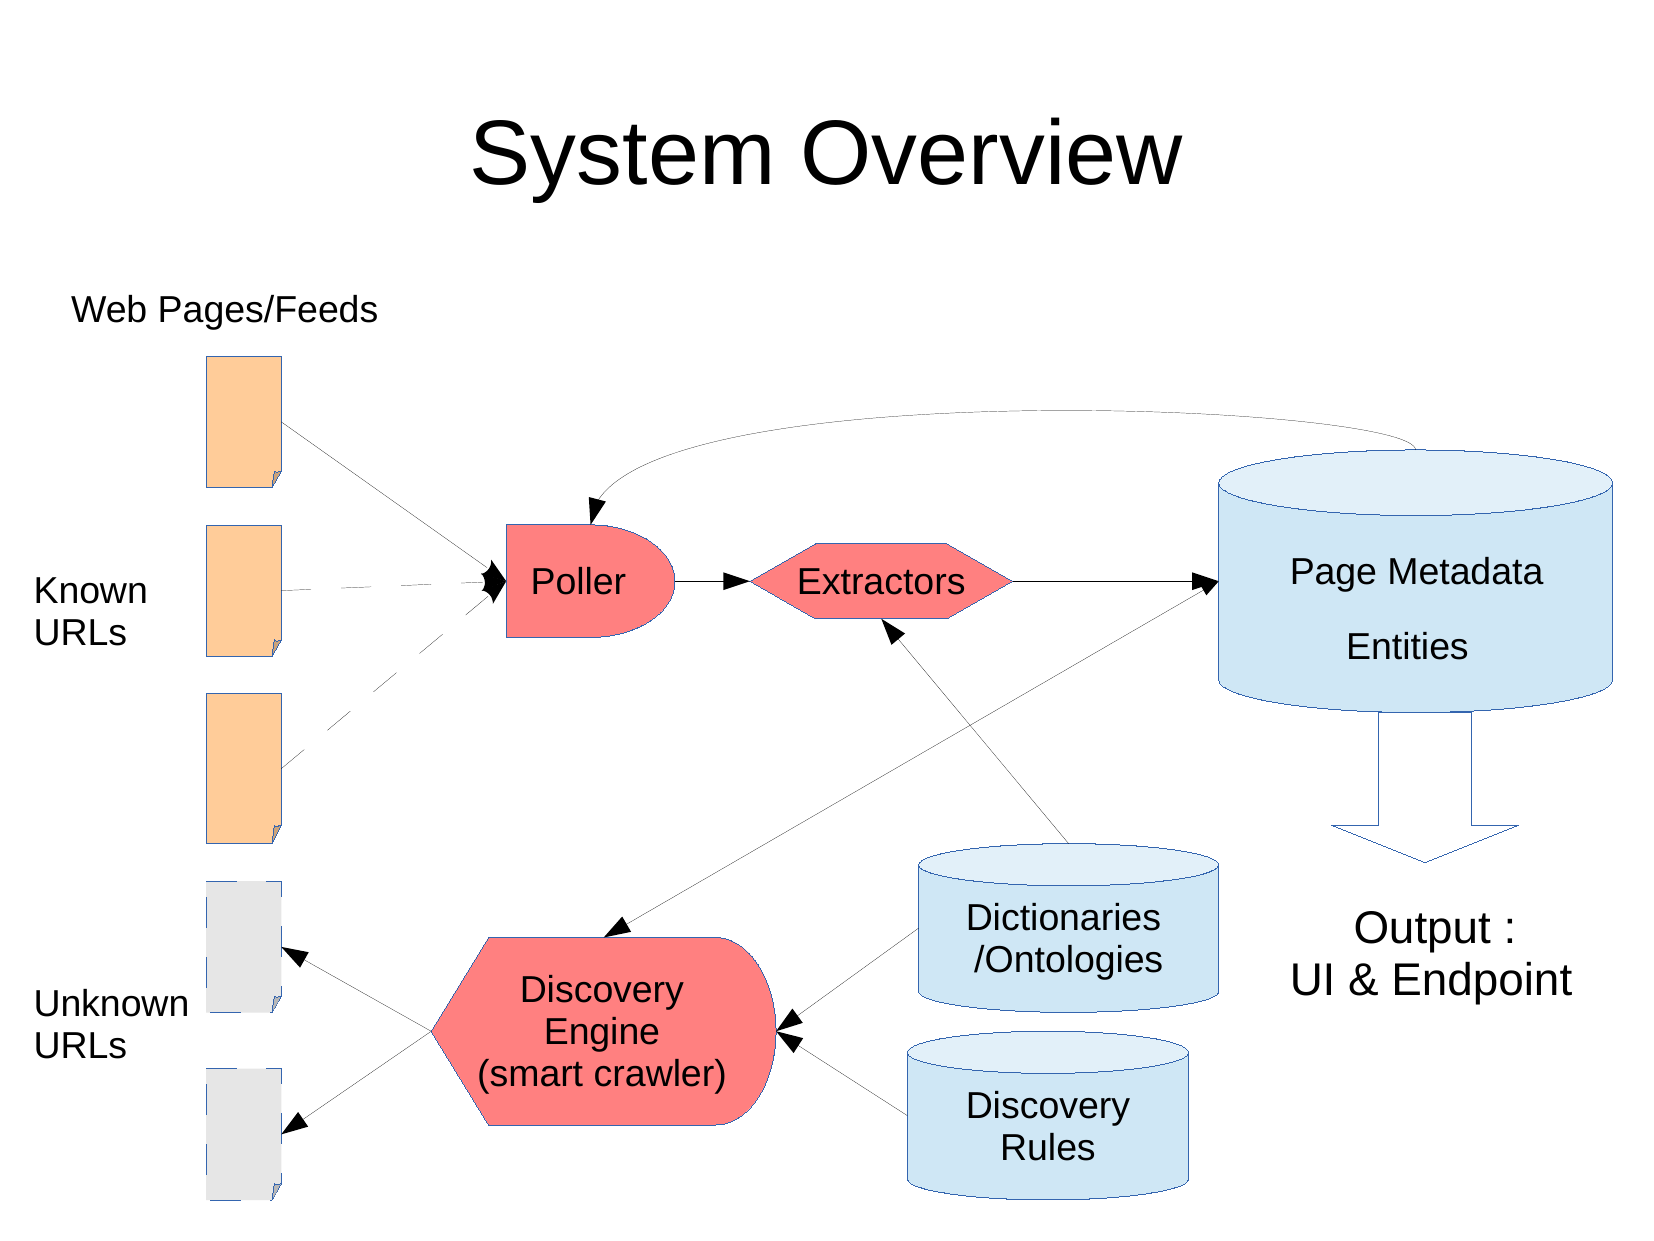

# System Overview
Web Pages/Feeds
Poller
Page Metadata
Extractors
Known
URLs
Entities
Dictionaries
/Ontologies
 Output :
UI & Endpoint
Discovery
Engine
(smart crawler)
Unknown
URLs
Discovery
Rules